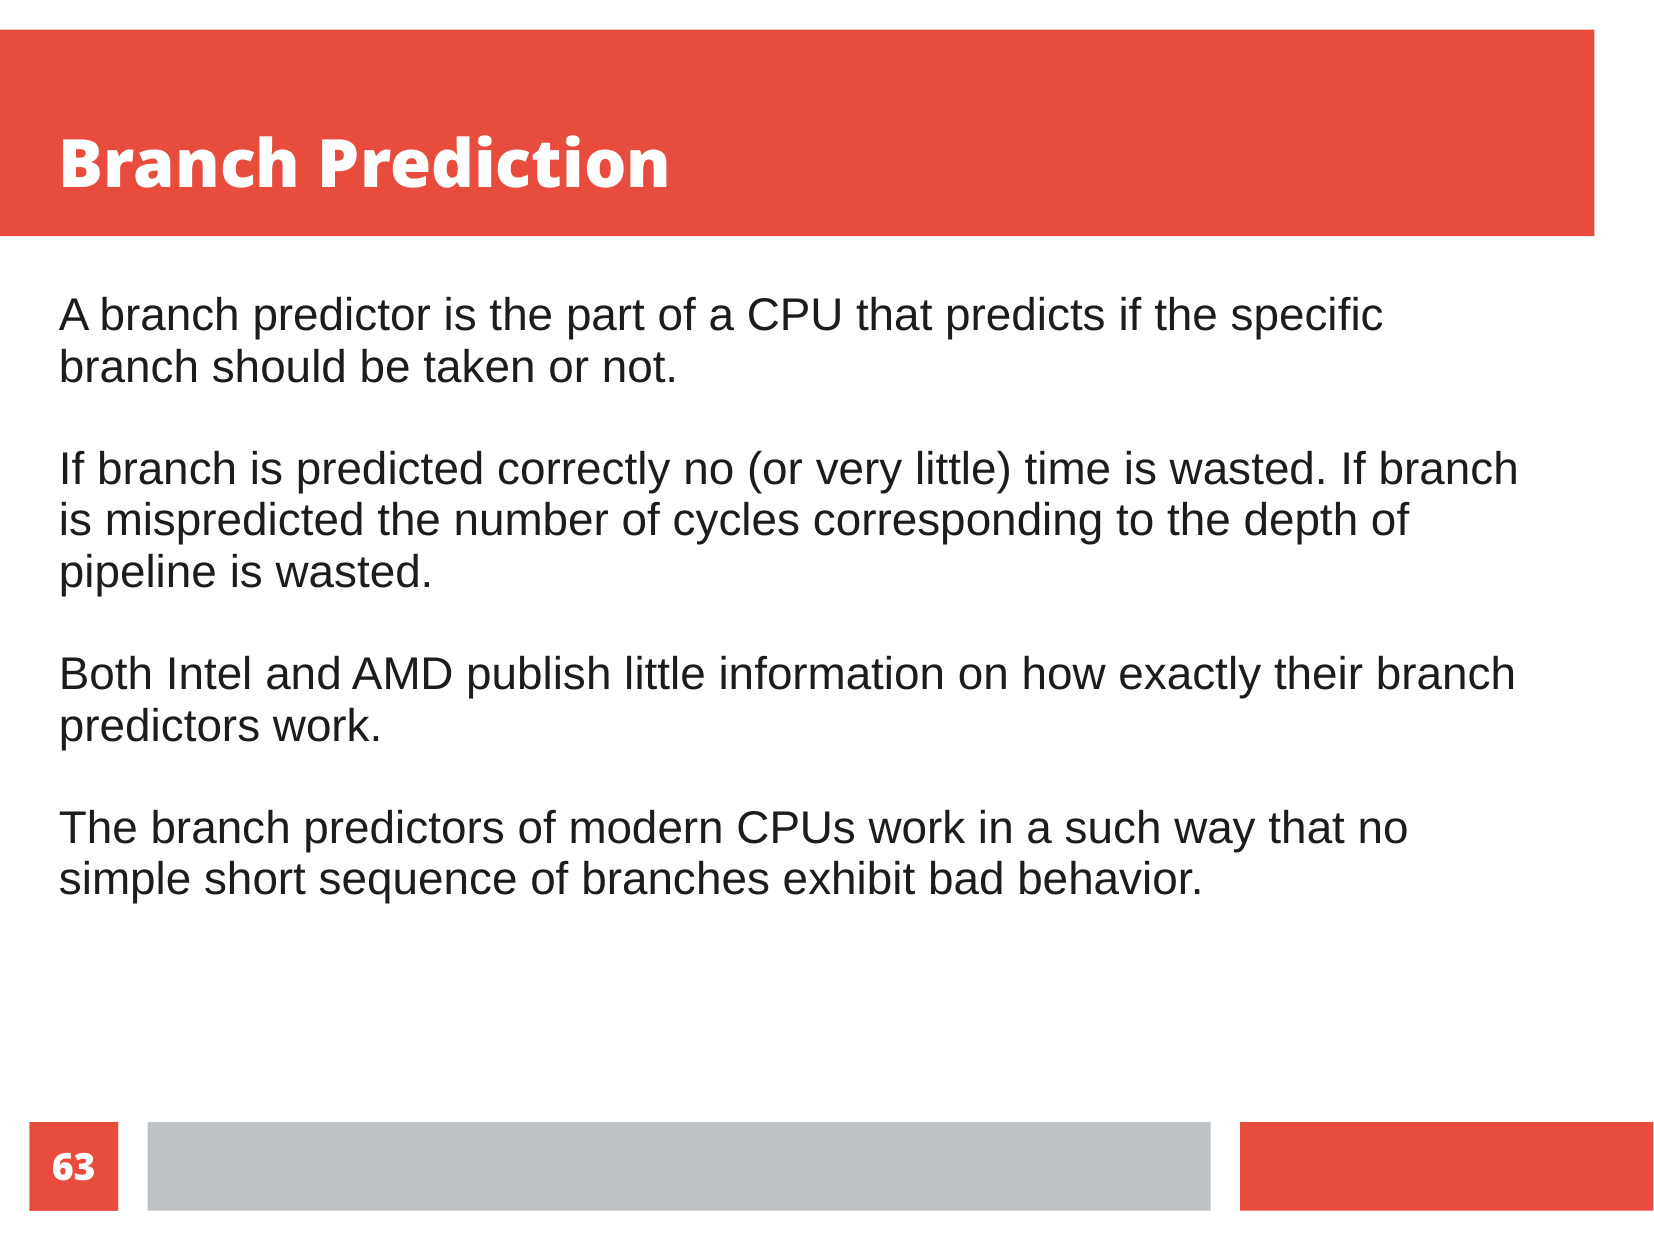

# Branch Prediction
A branch predictor is the part of a CPU that predicts if the specific branch should be taken or not.
If branch is predicted correctly no (or very little) time is wasted. If branch is mispredicted the number of cycles corresponding to the depth of pipeline is wasted.
Both Intel and AMD publish little information on how exactly their branch predictors work.
The branch predictors of modern CPUs work in a such way that no simple short sequence of branches exhibit bad behavior.
63